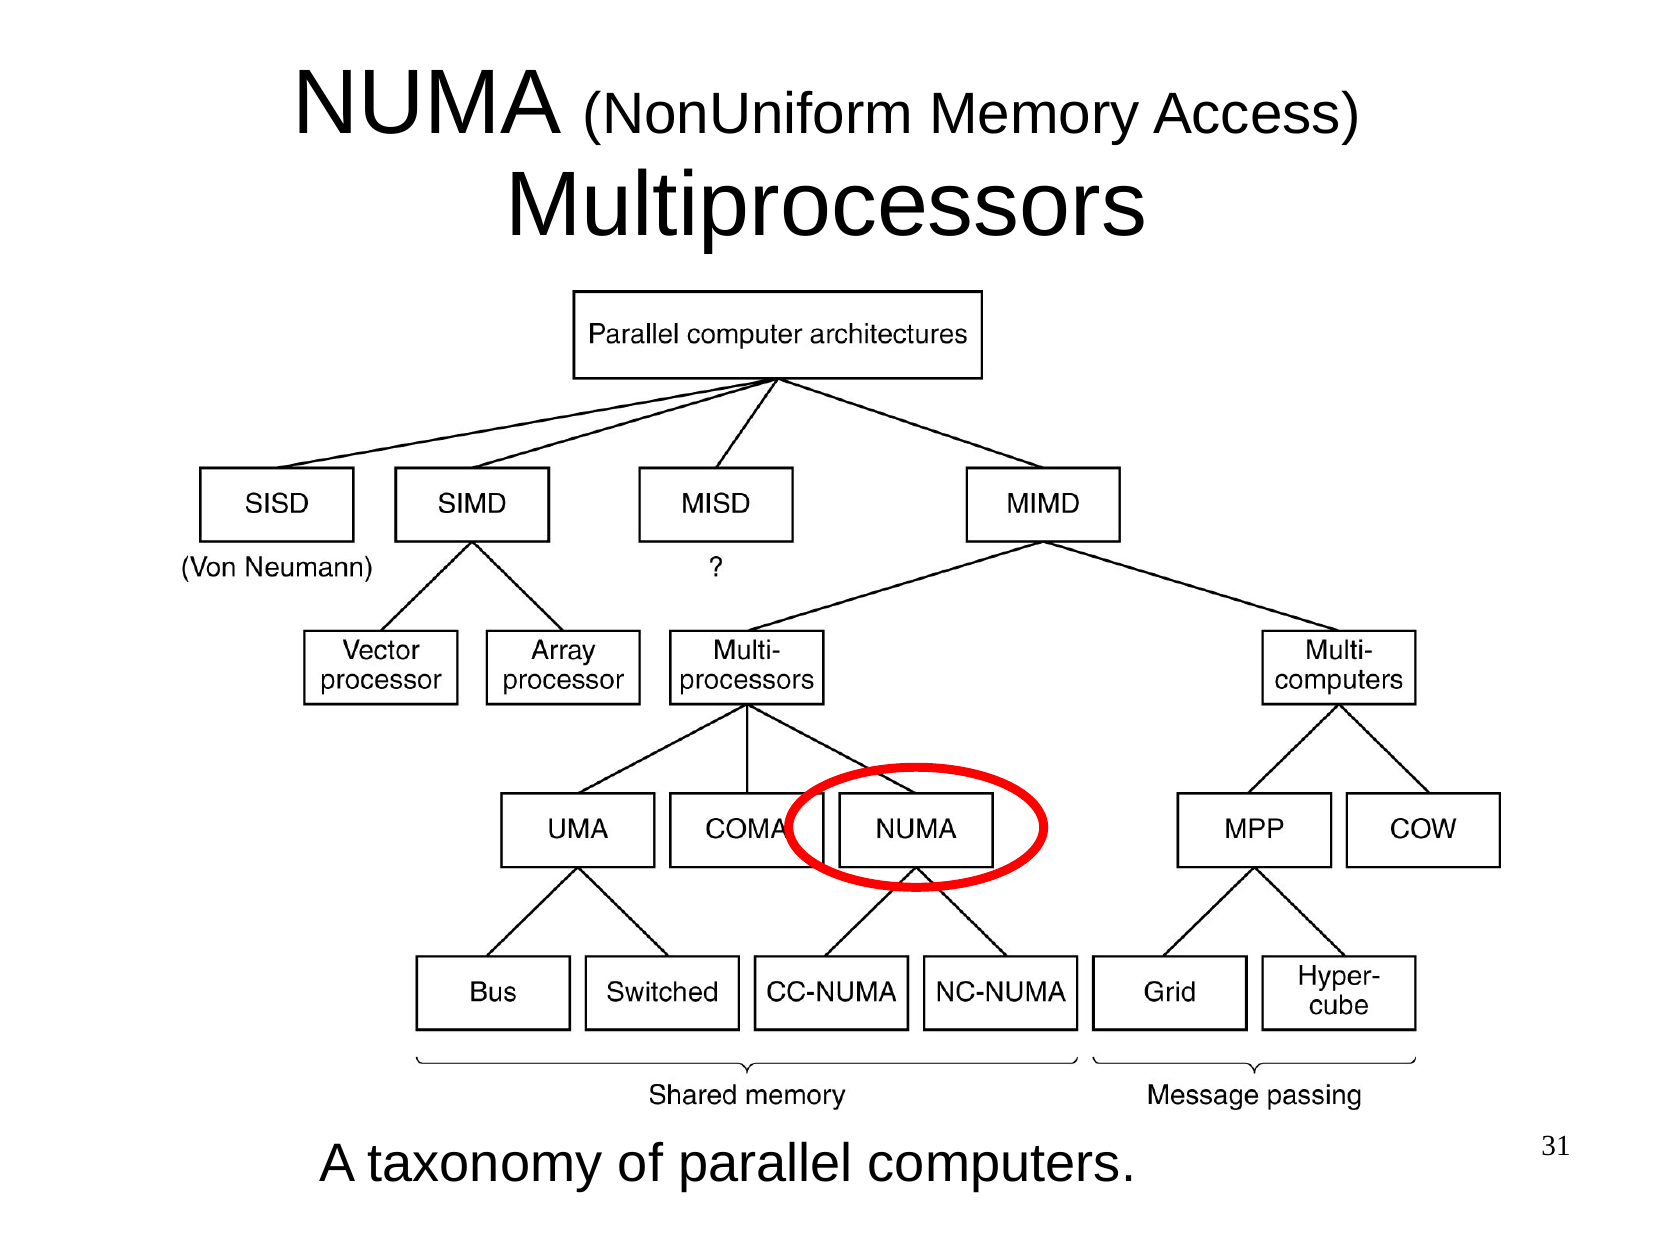

# NUMA (NonUniform Memory Access) Multiprocessors
A taxonomy of parallel computers.
31